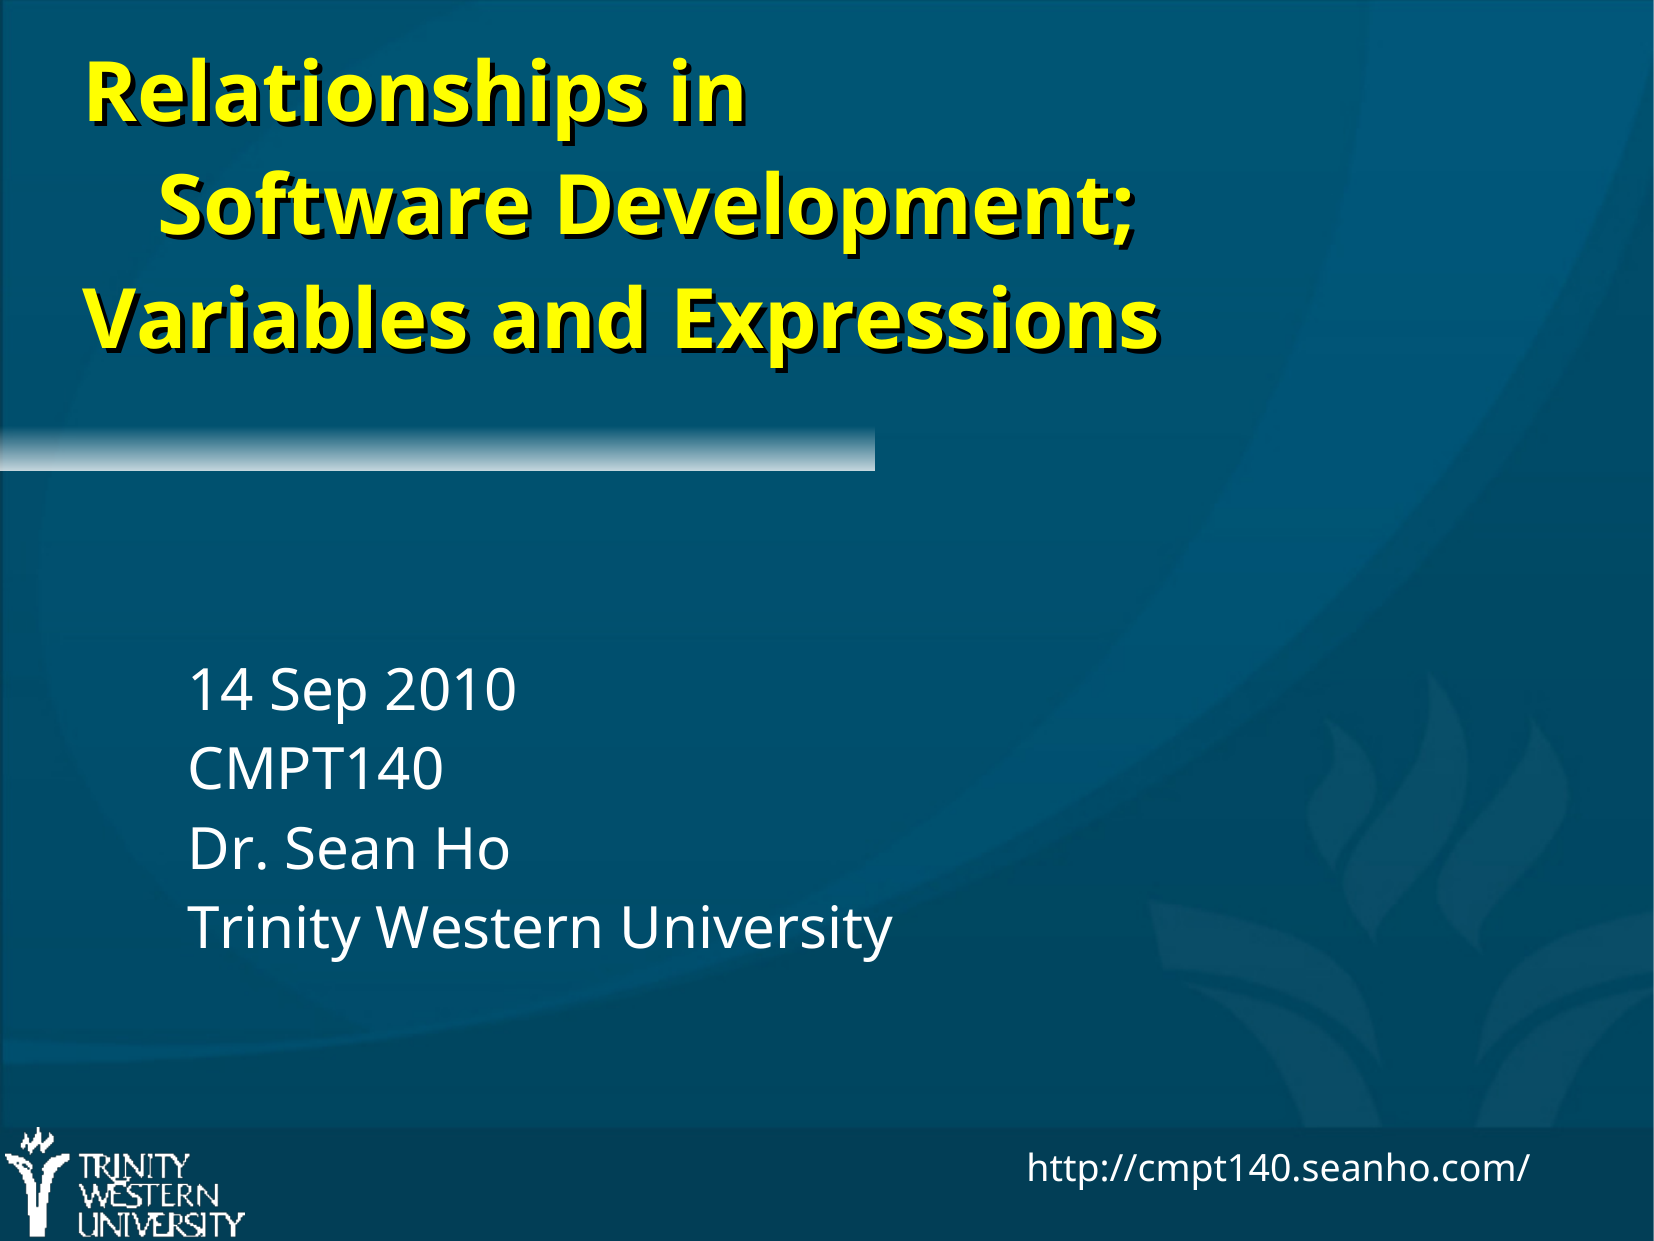

# Relationships in Software Development; Variables and Expressions
14 Sep 2010
CMPT140
Dr. Sean Ho
Trinity Western University
http://cmpt140.seanho.com/